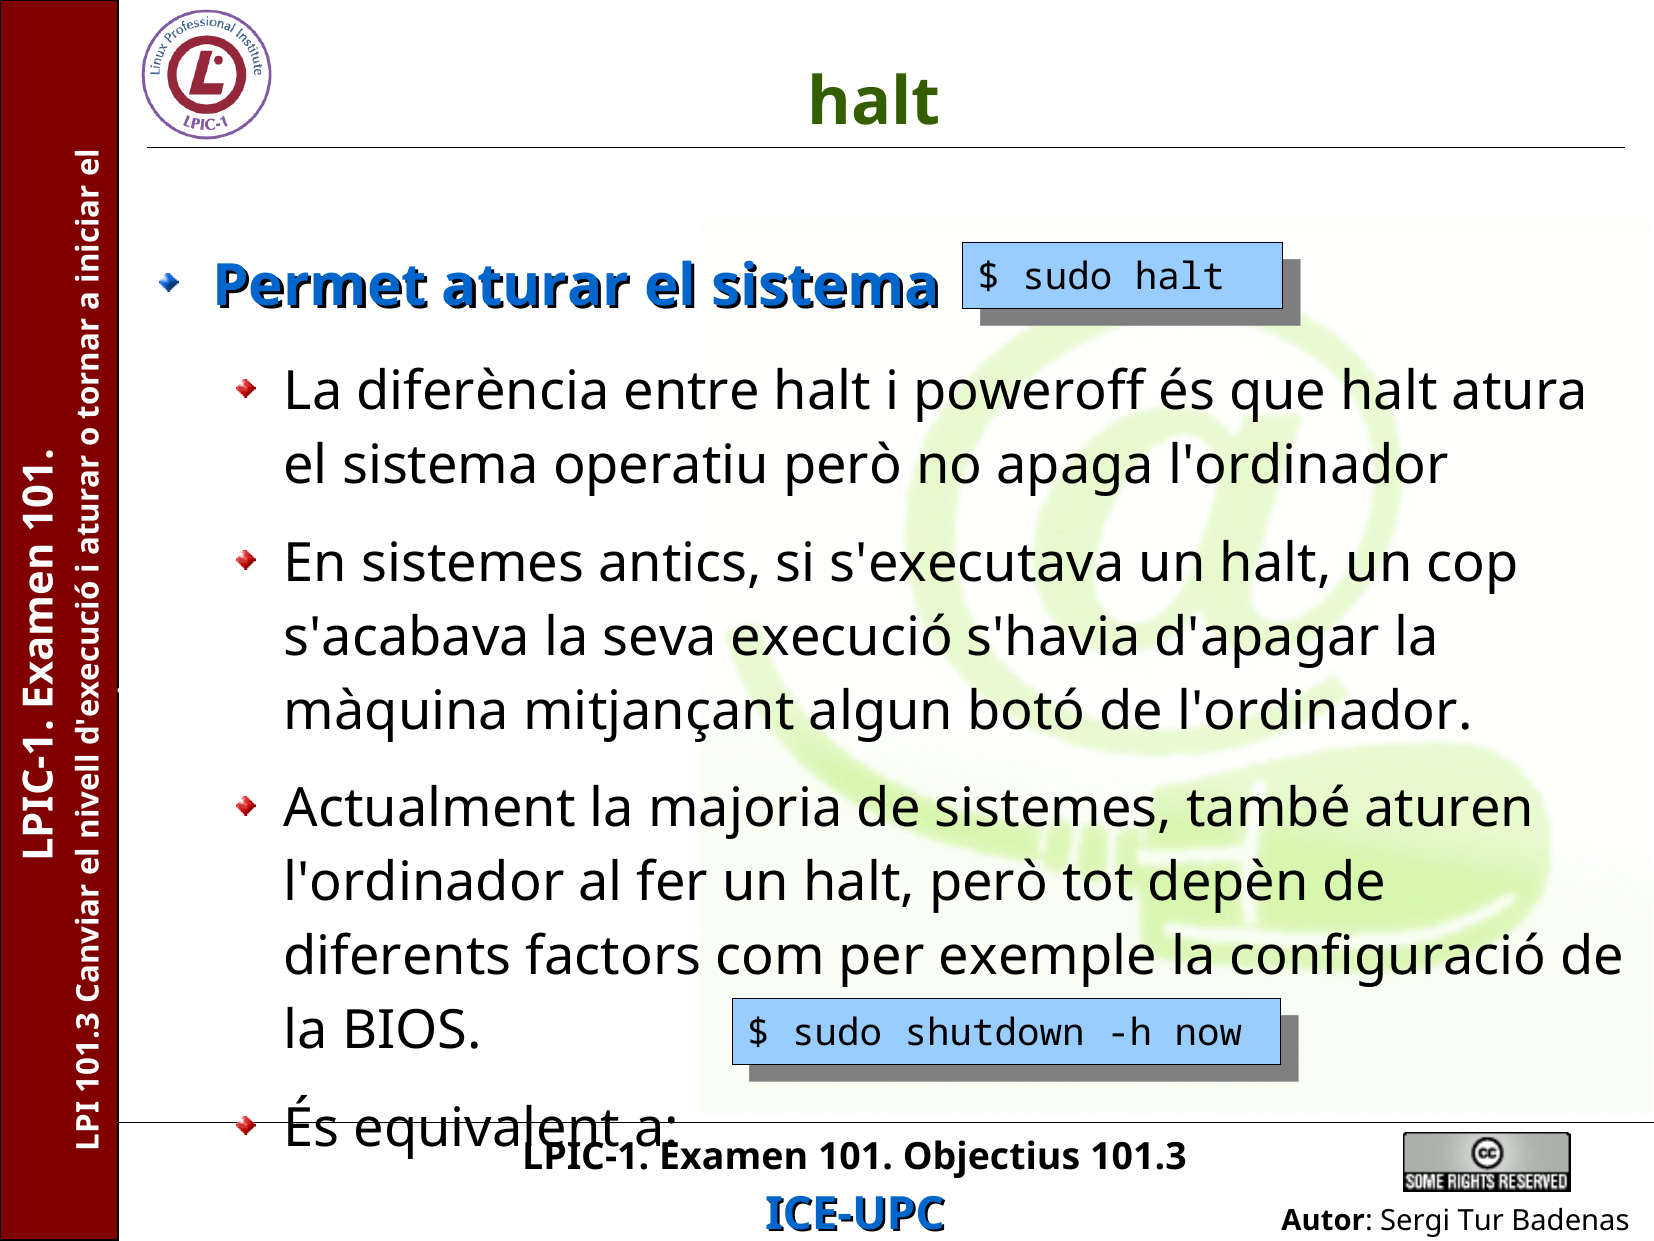

# halt
$ sudo halt
Permet aturar el sistema
La diferència entre halt i poweroff és que halt atura el sistema operatiu però no apaga l'ordinador
En sistemes antics, si s'executava un halt, un cop s'acabava la seva execució s'havia d'apagar la màquina mitjançant algun botó de l'ordinador.
Actualment la majoria de sistemes, també aturen l'ordinador al fer un halt, però tot depèn de diferents factors com per exemple la configuració de la BIOS.
És equivalent a:
$ sudo shutdown -h now